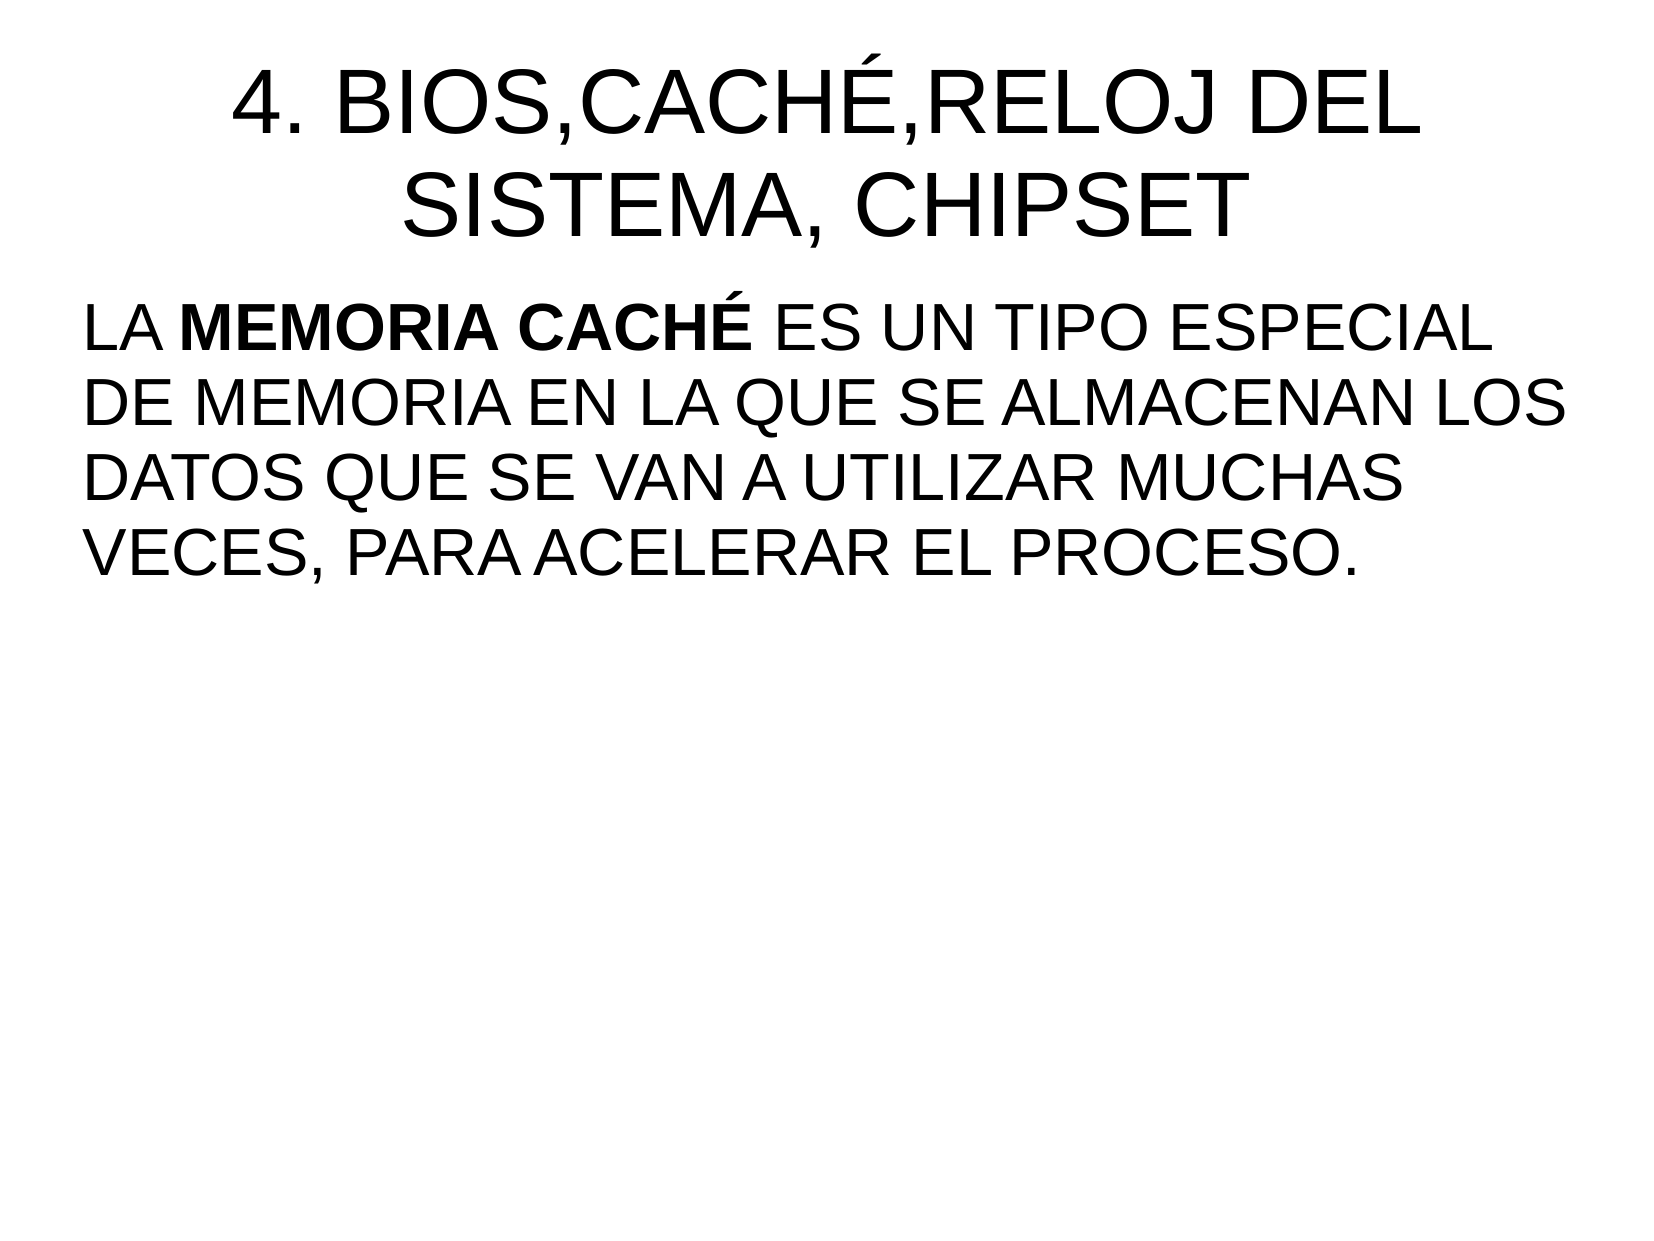

# 4. BIOS,CACHÉ,RELOJ DEL SISTEMA, CHIPSET
LA MEMORIA CACHÉ ES UN TIPO ESPECIAL DE MEMORIA EN LA QUE SE ALMACENAN LOS DATOS QUE SE VAN A UTILIZAR MUCHAS VECES, PARA ACELERAR EL PROCESO.